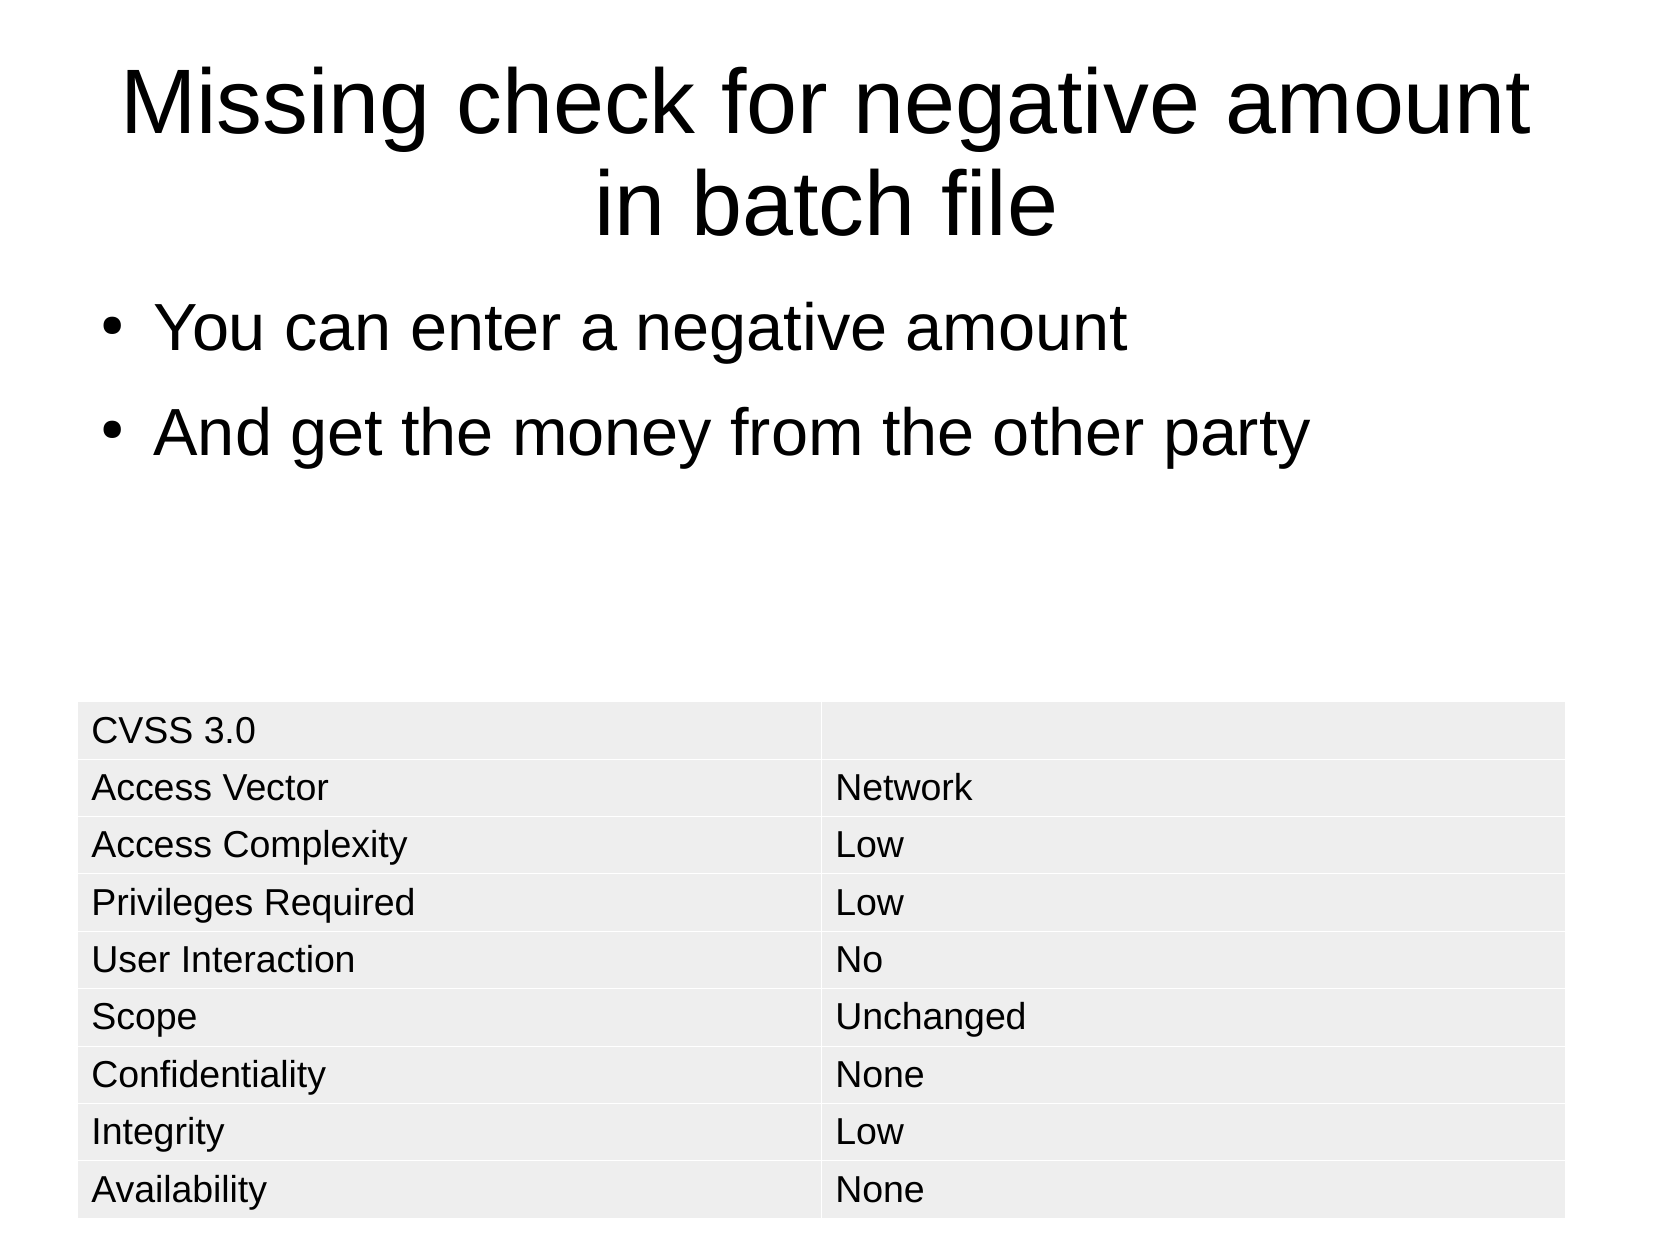

# Missing check for negative amount in batch file
You can enter a negative amount
And get the money from the other party
| CVSS 3.0 | |
| --- | --- |
| Access Vector | Network |
| Access Complexity | Low |
| Privileges Required | Low |
| User Interaction | No |
| Scope | Unchanged |
| Confidentiality | None |
| Integrity | Low |
| Availability | None |